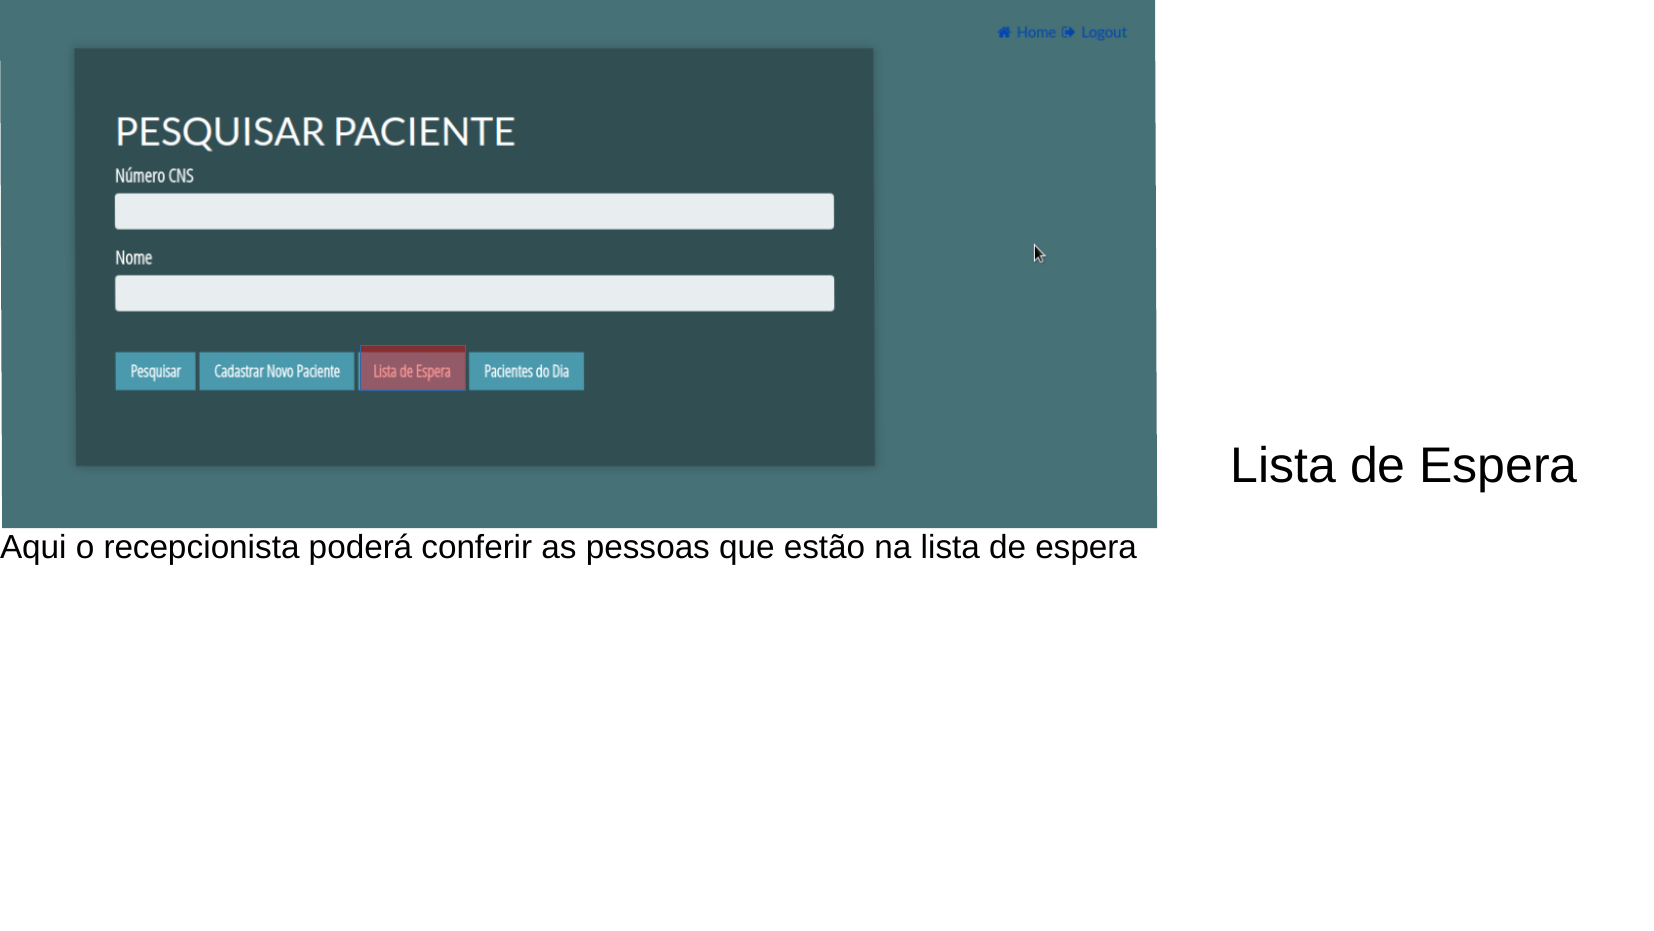

# Lista de Espera
Aqui o recepcionista poderá conferir as pessoas que estão na lista de espera